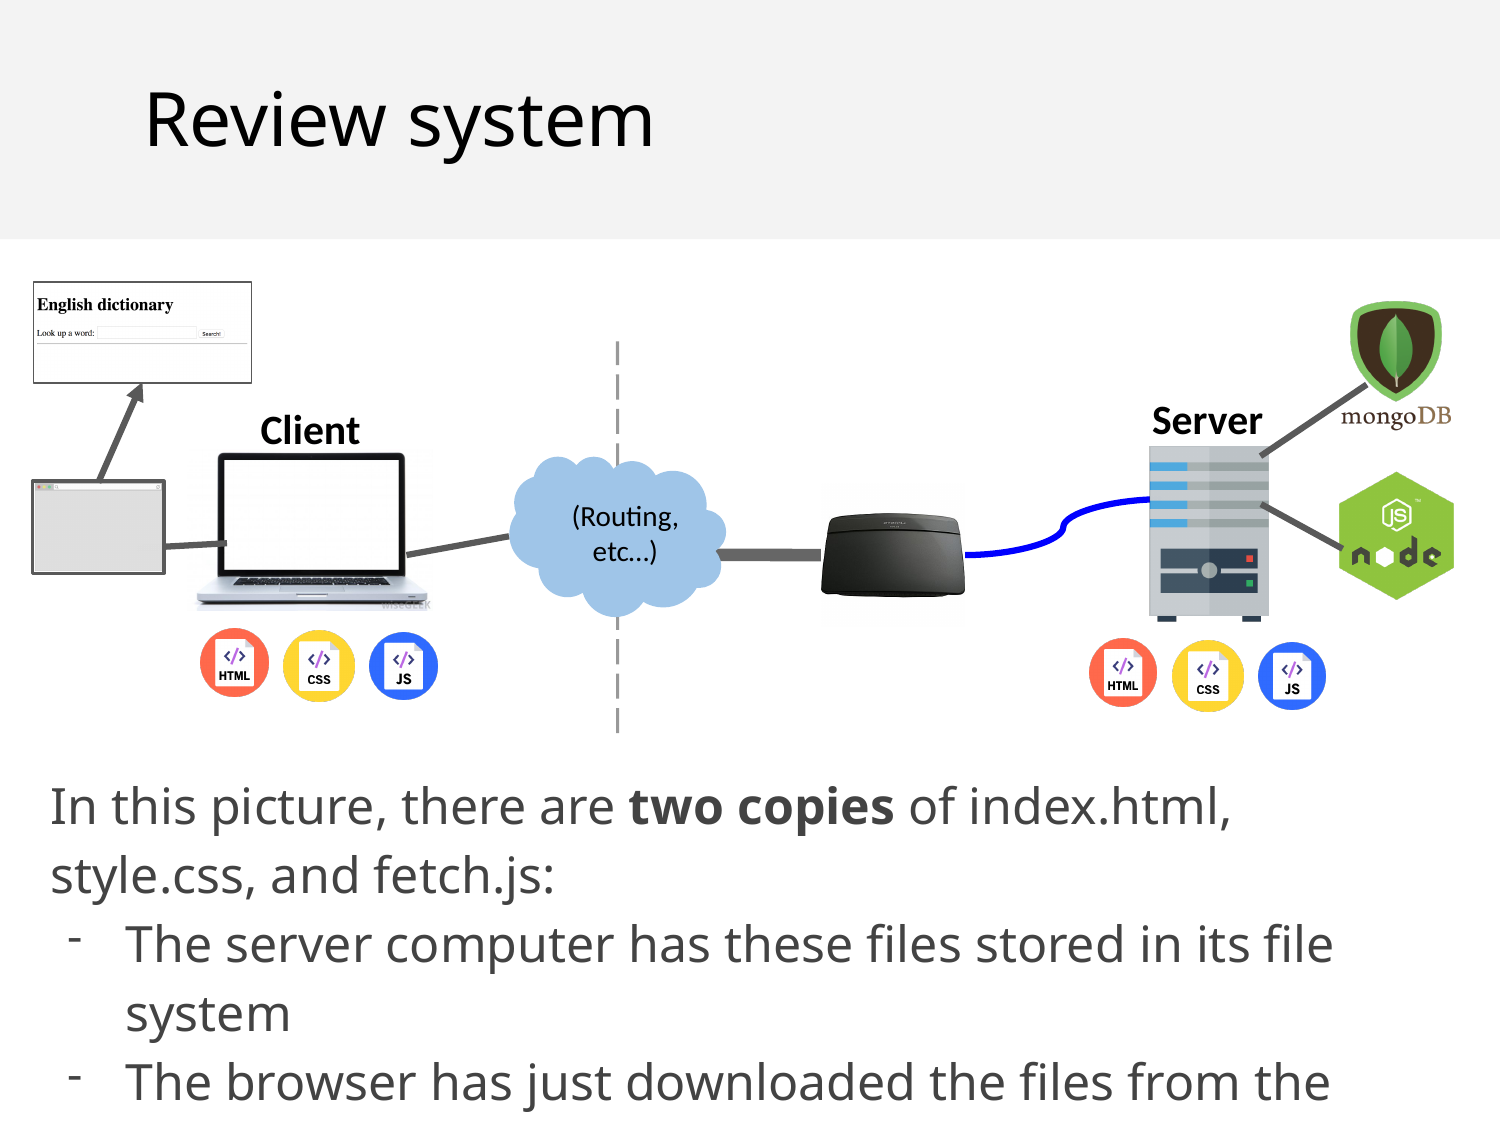

# Review system
Server
Client
(Routing, etc…)
In this picture, there are two copies of index.html, style.css, and fetch.js:
The server computer has these files stored in its file system
The browser has just downloaded the files from the server